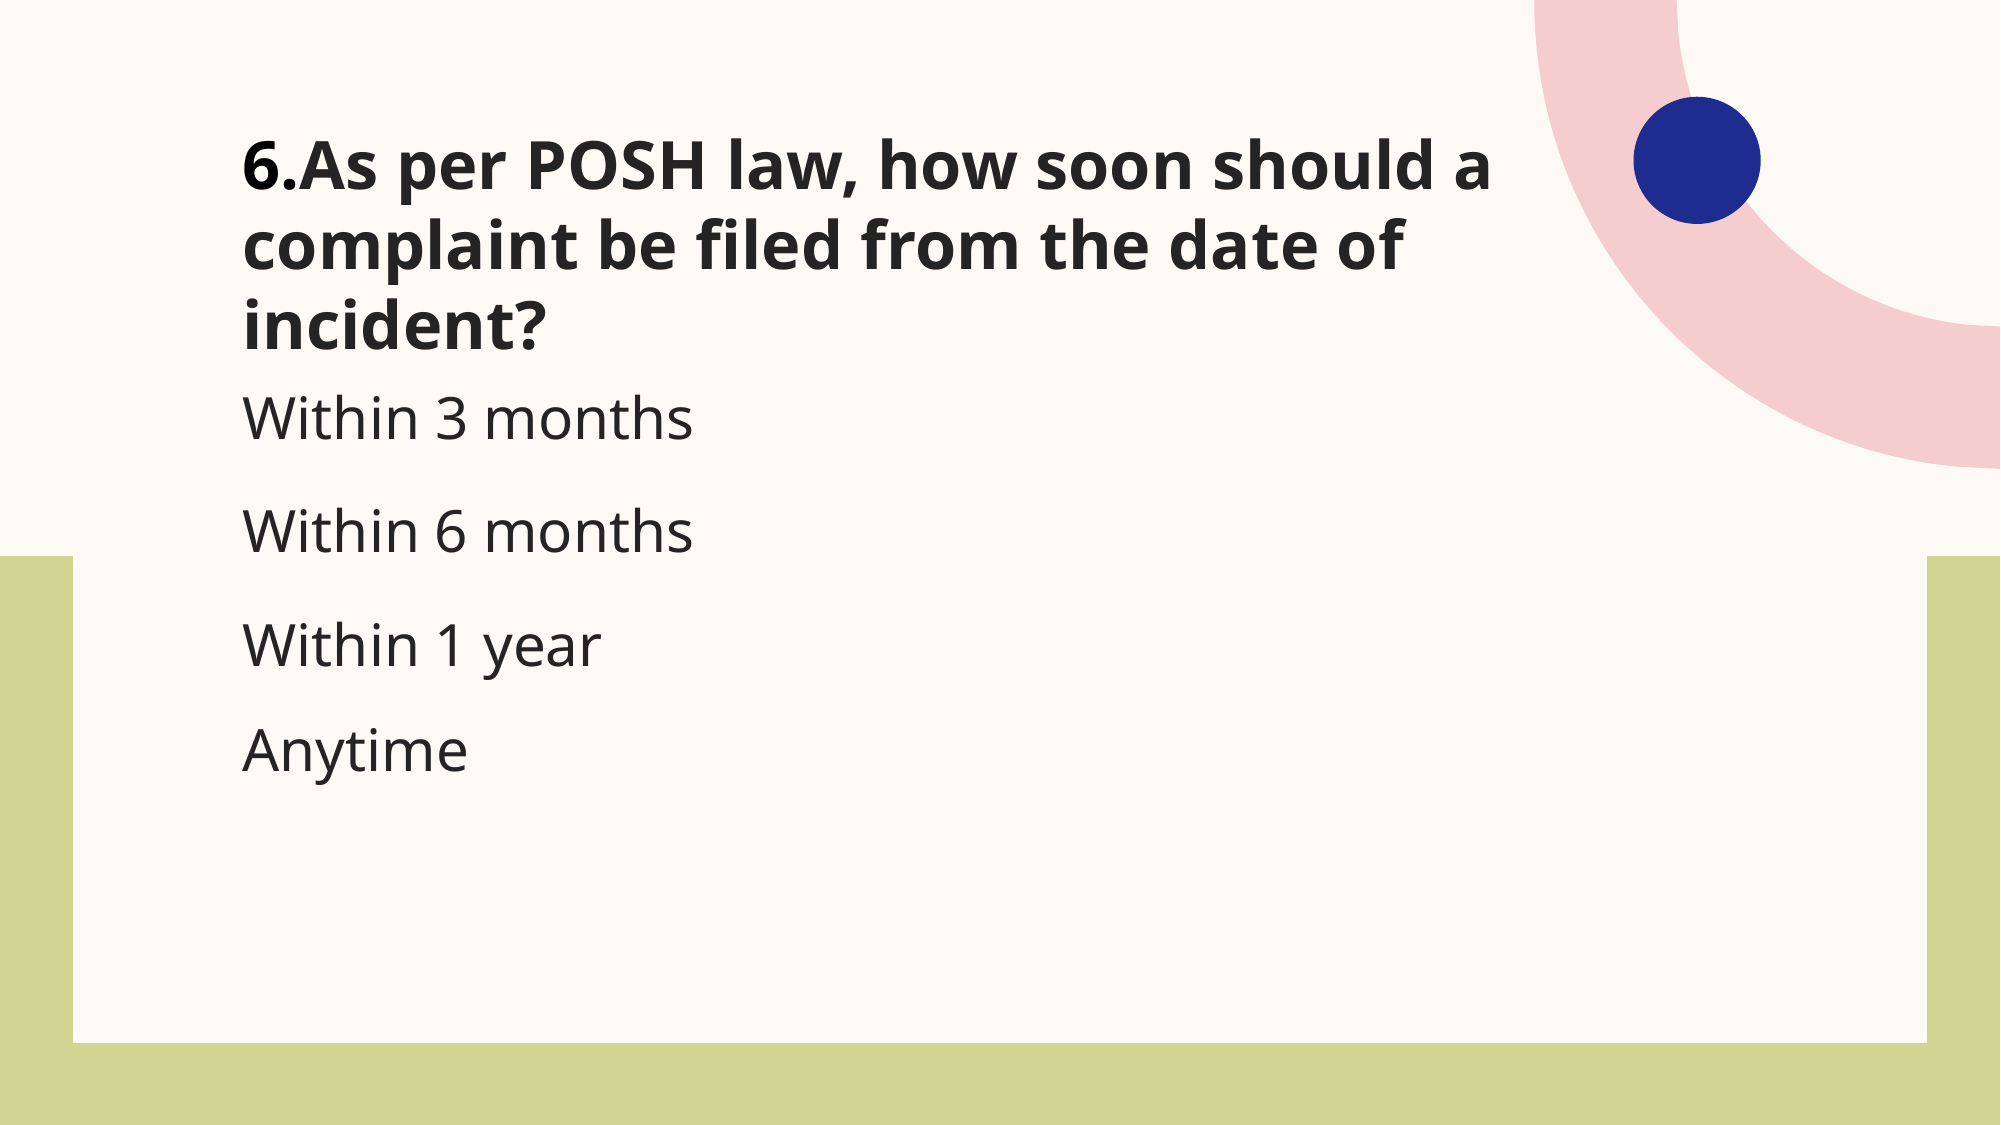

6.As per POSH law, how soon should a complaint be filed from the date of incident?
Within 3 months
Within 6 months
Within 1 year
Anytime